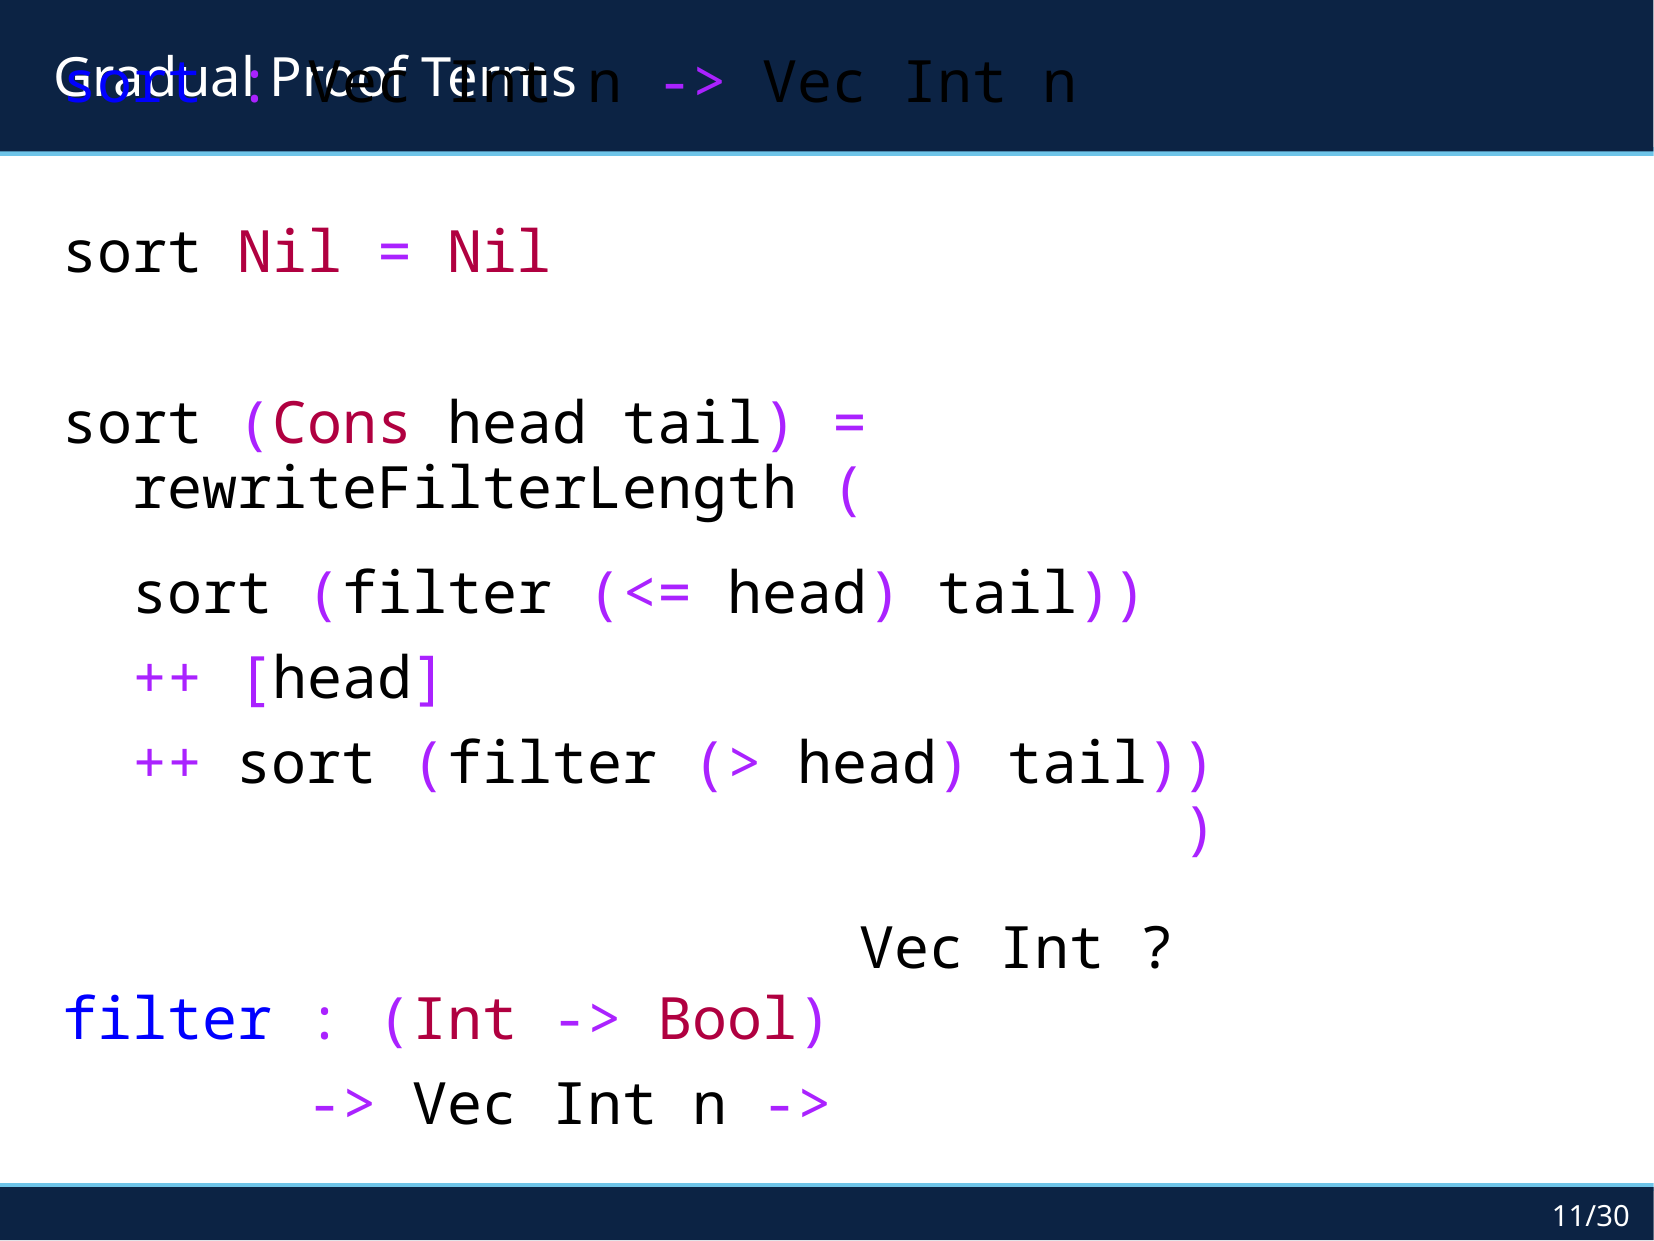

# Gradual Proof Terms
sort : Vec Int n -> Vec Int n
sort Nil = Nil
sort (Cons head tail) =
 sort (filter (<= head) tail))
 ++ [head]
 ++ sort (filter (> head) tail))
filter : (Int -> Bool)
 -> Vec Int n ->
 rewriteFilterLength (
 )
Vec Int ?
11